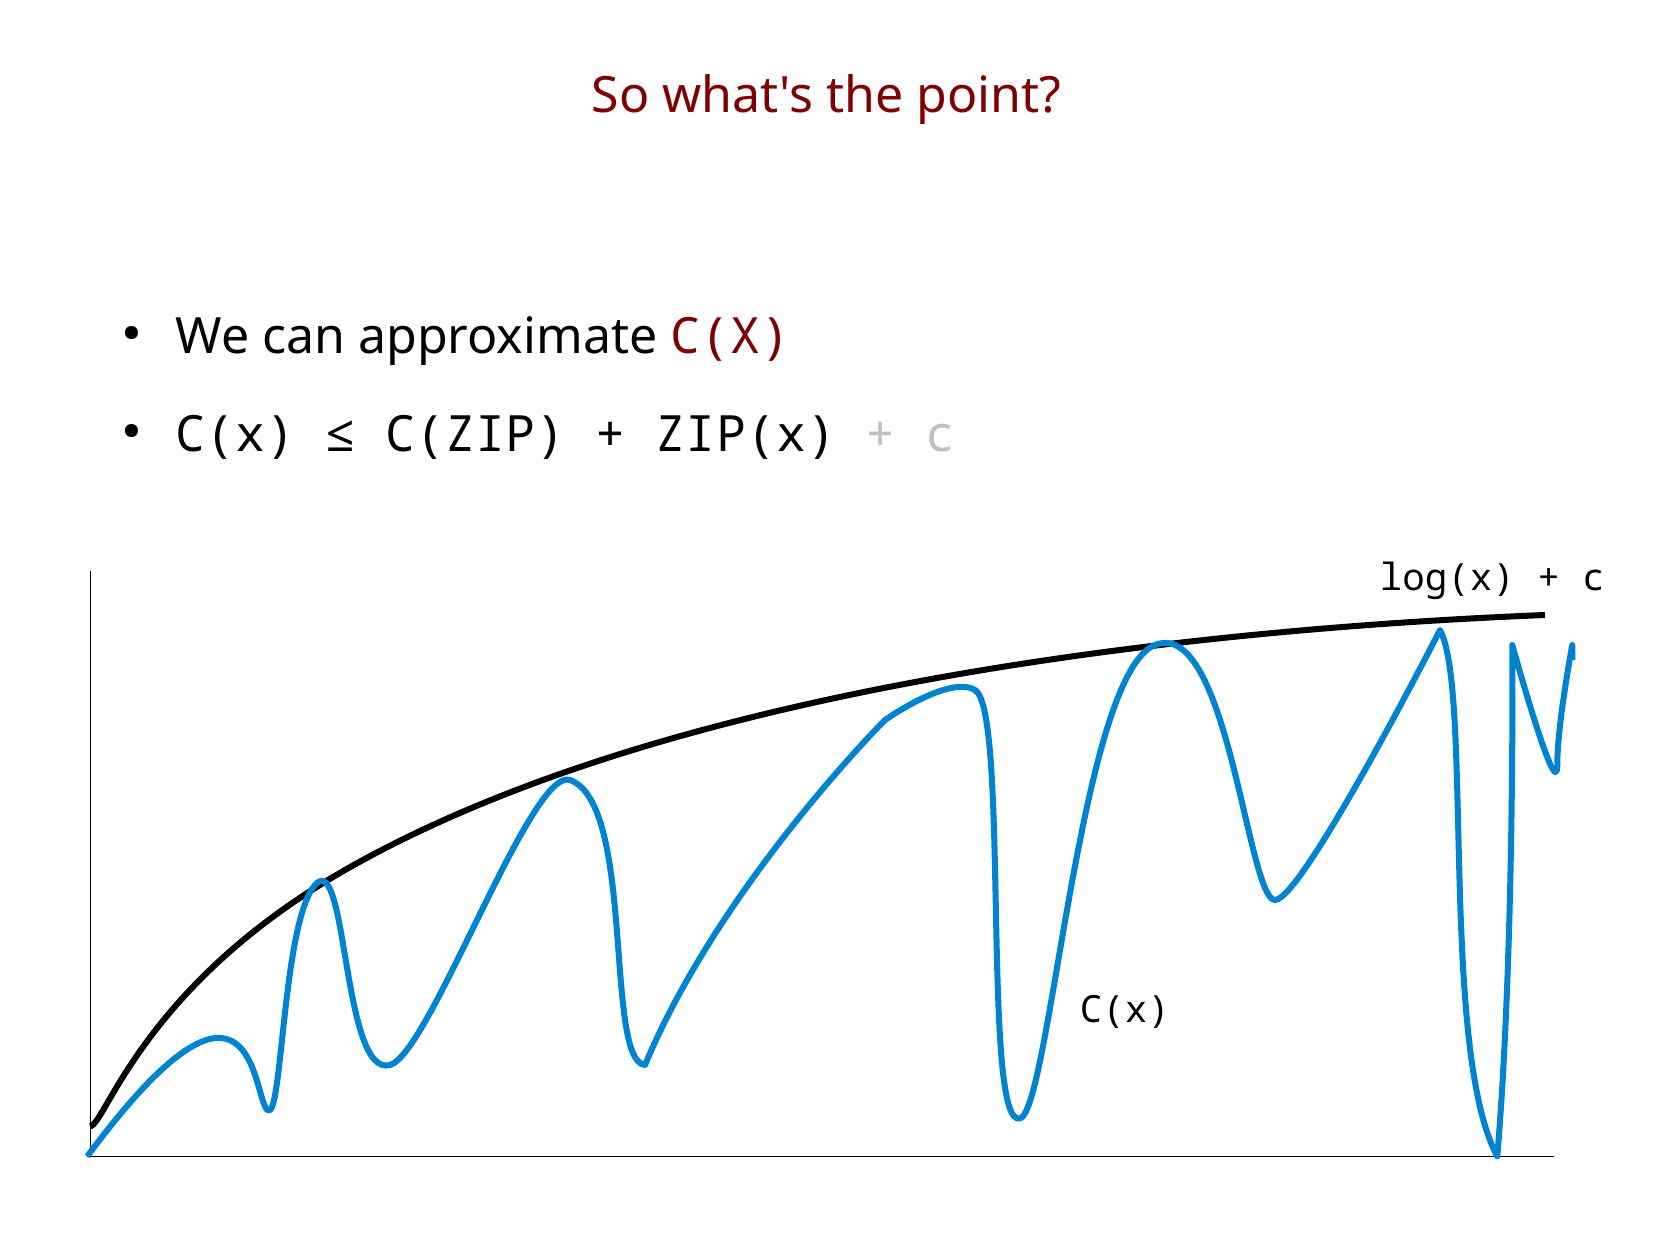

# So what's the point?
We can approximate C(X)
C(x) ≤ C(ZIP) + ZIP(x) + c
log(x) + c
C(x)